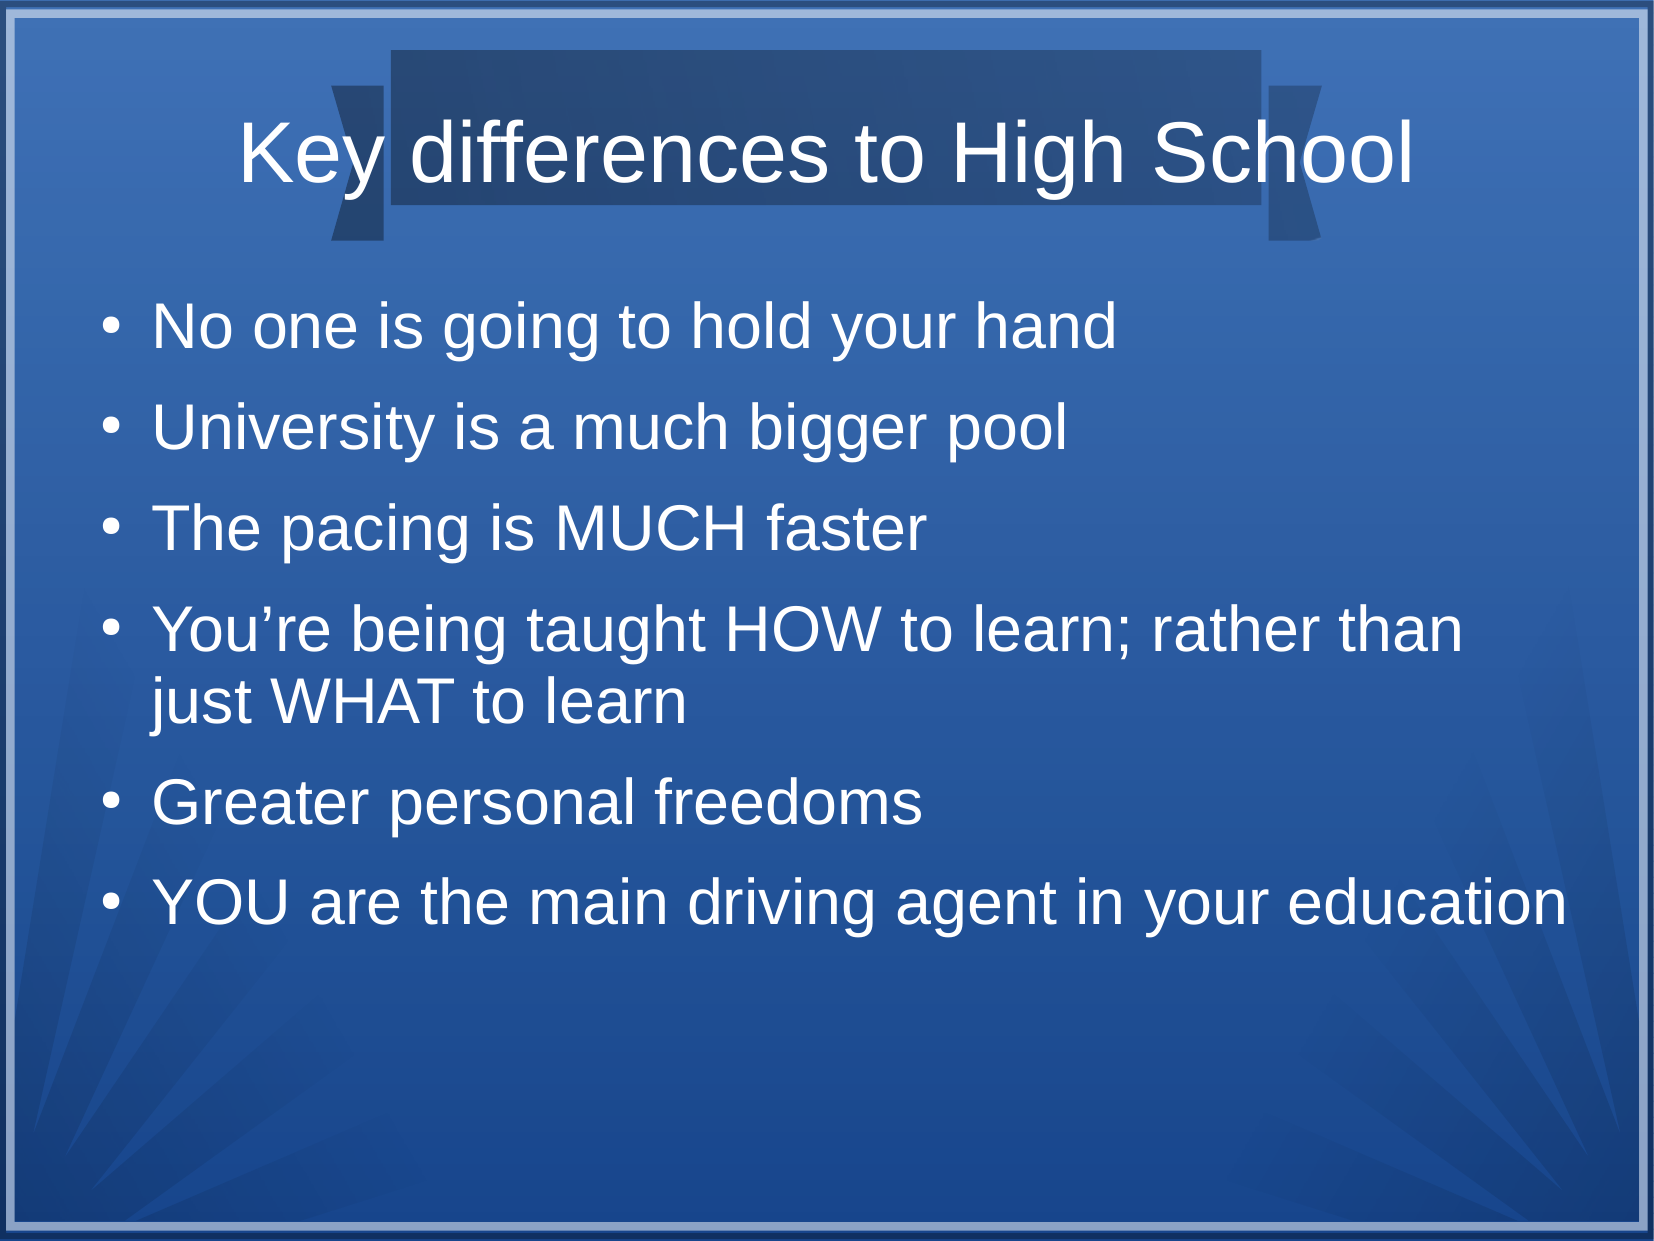

# Key differences to High School
No one is going to hold your hand
University is a much bigger pool
The pacing is MUCH faster
You’re being taught HOW to learn; rather than just WHAT to learn
Greater personal freedoms
YOU are the main driving agent in your education